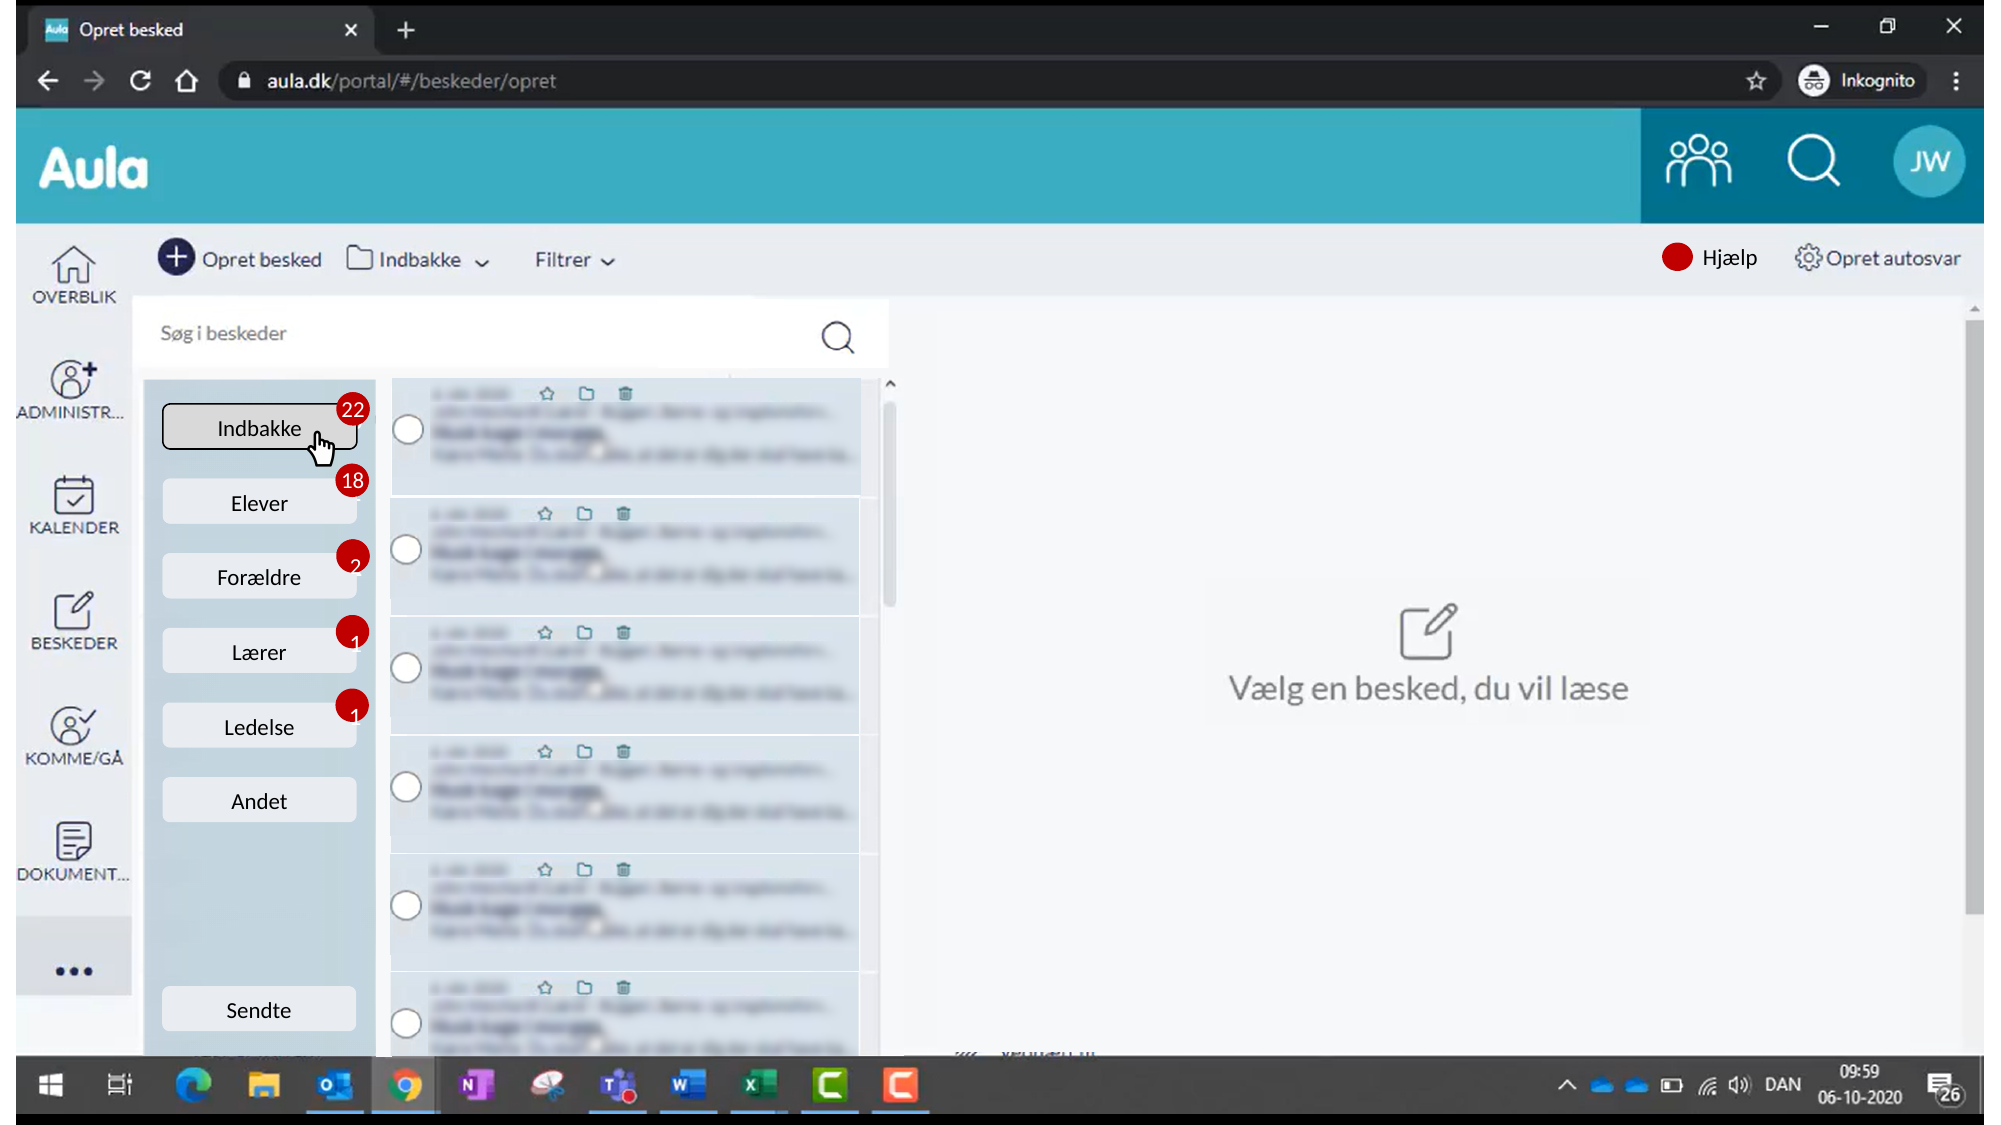

Hjælp
22
6
Indbakke
Indbakke
18
2
Elever
Elever
2
2
Forældre
Forældre
1
Lærer
1
Ledelse
Andet
Sendte